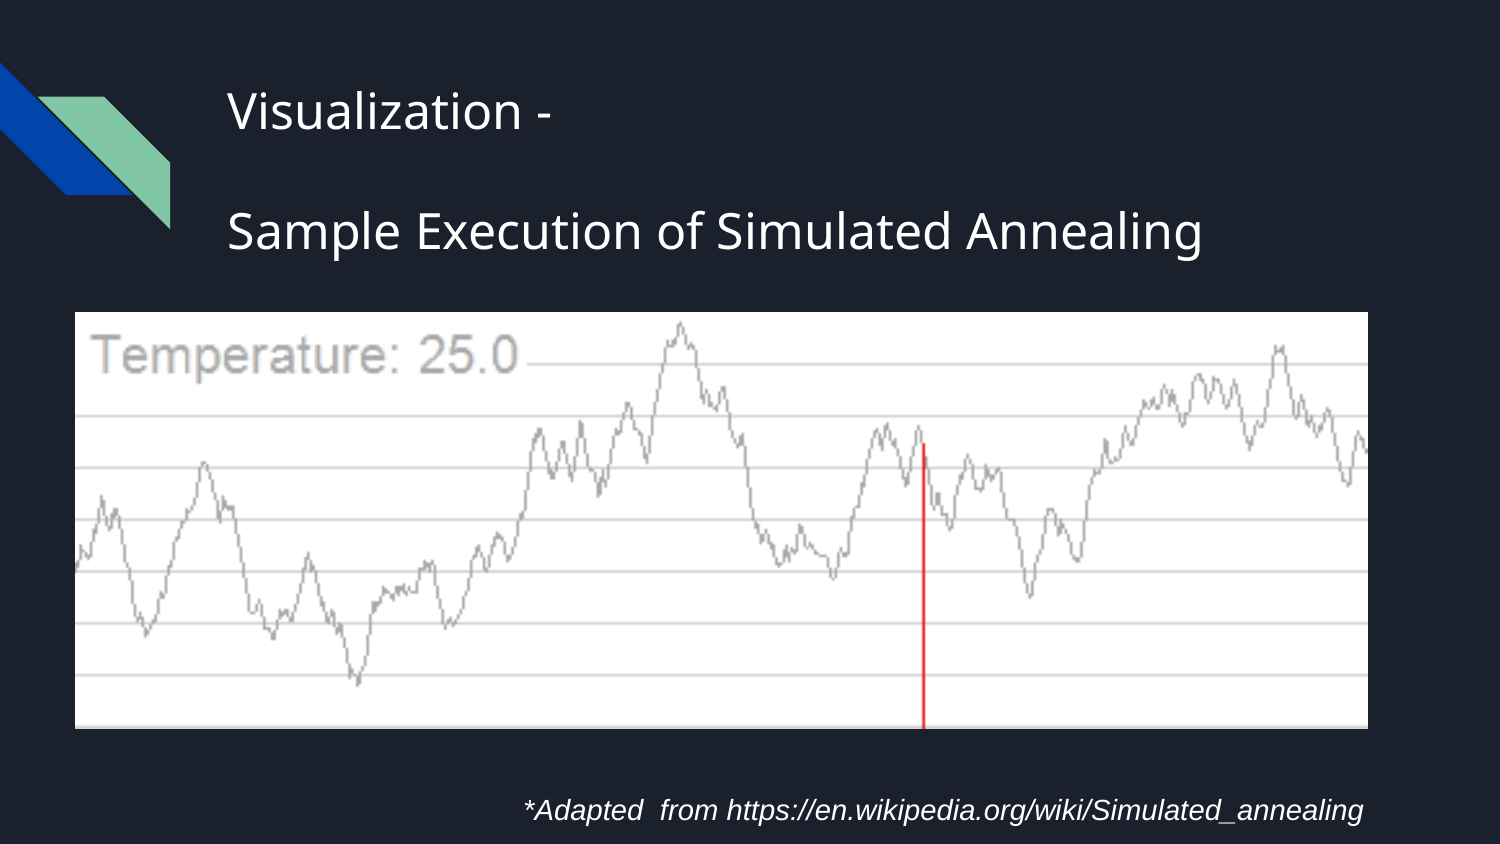

# Visualization - Sample Execution of Simulated Annealing
*Adapted from https://en.wikipedia.org/wiki/Simulated_annealing